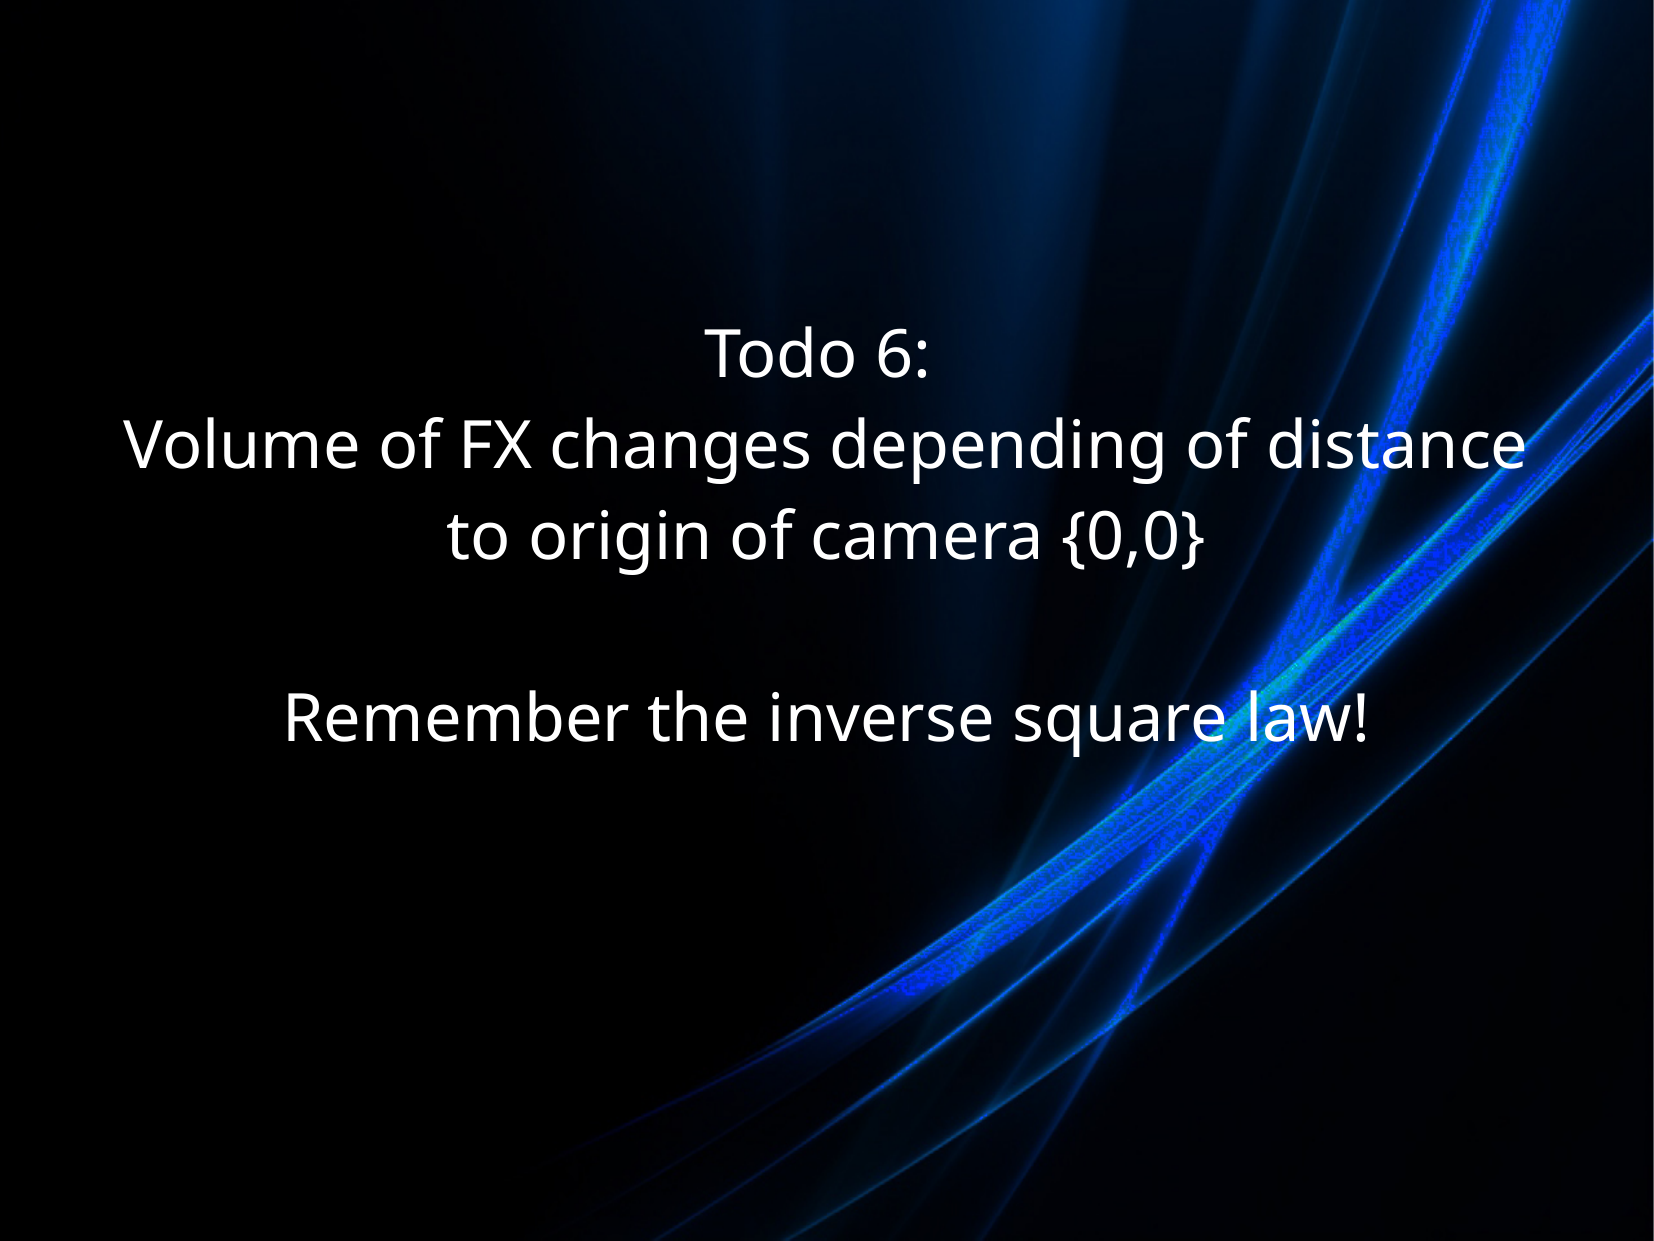

# Todo 6:
Volume of FX changes depending of distance to origin of camera {0,0}
Remember the inverse square law!